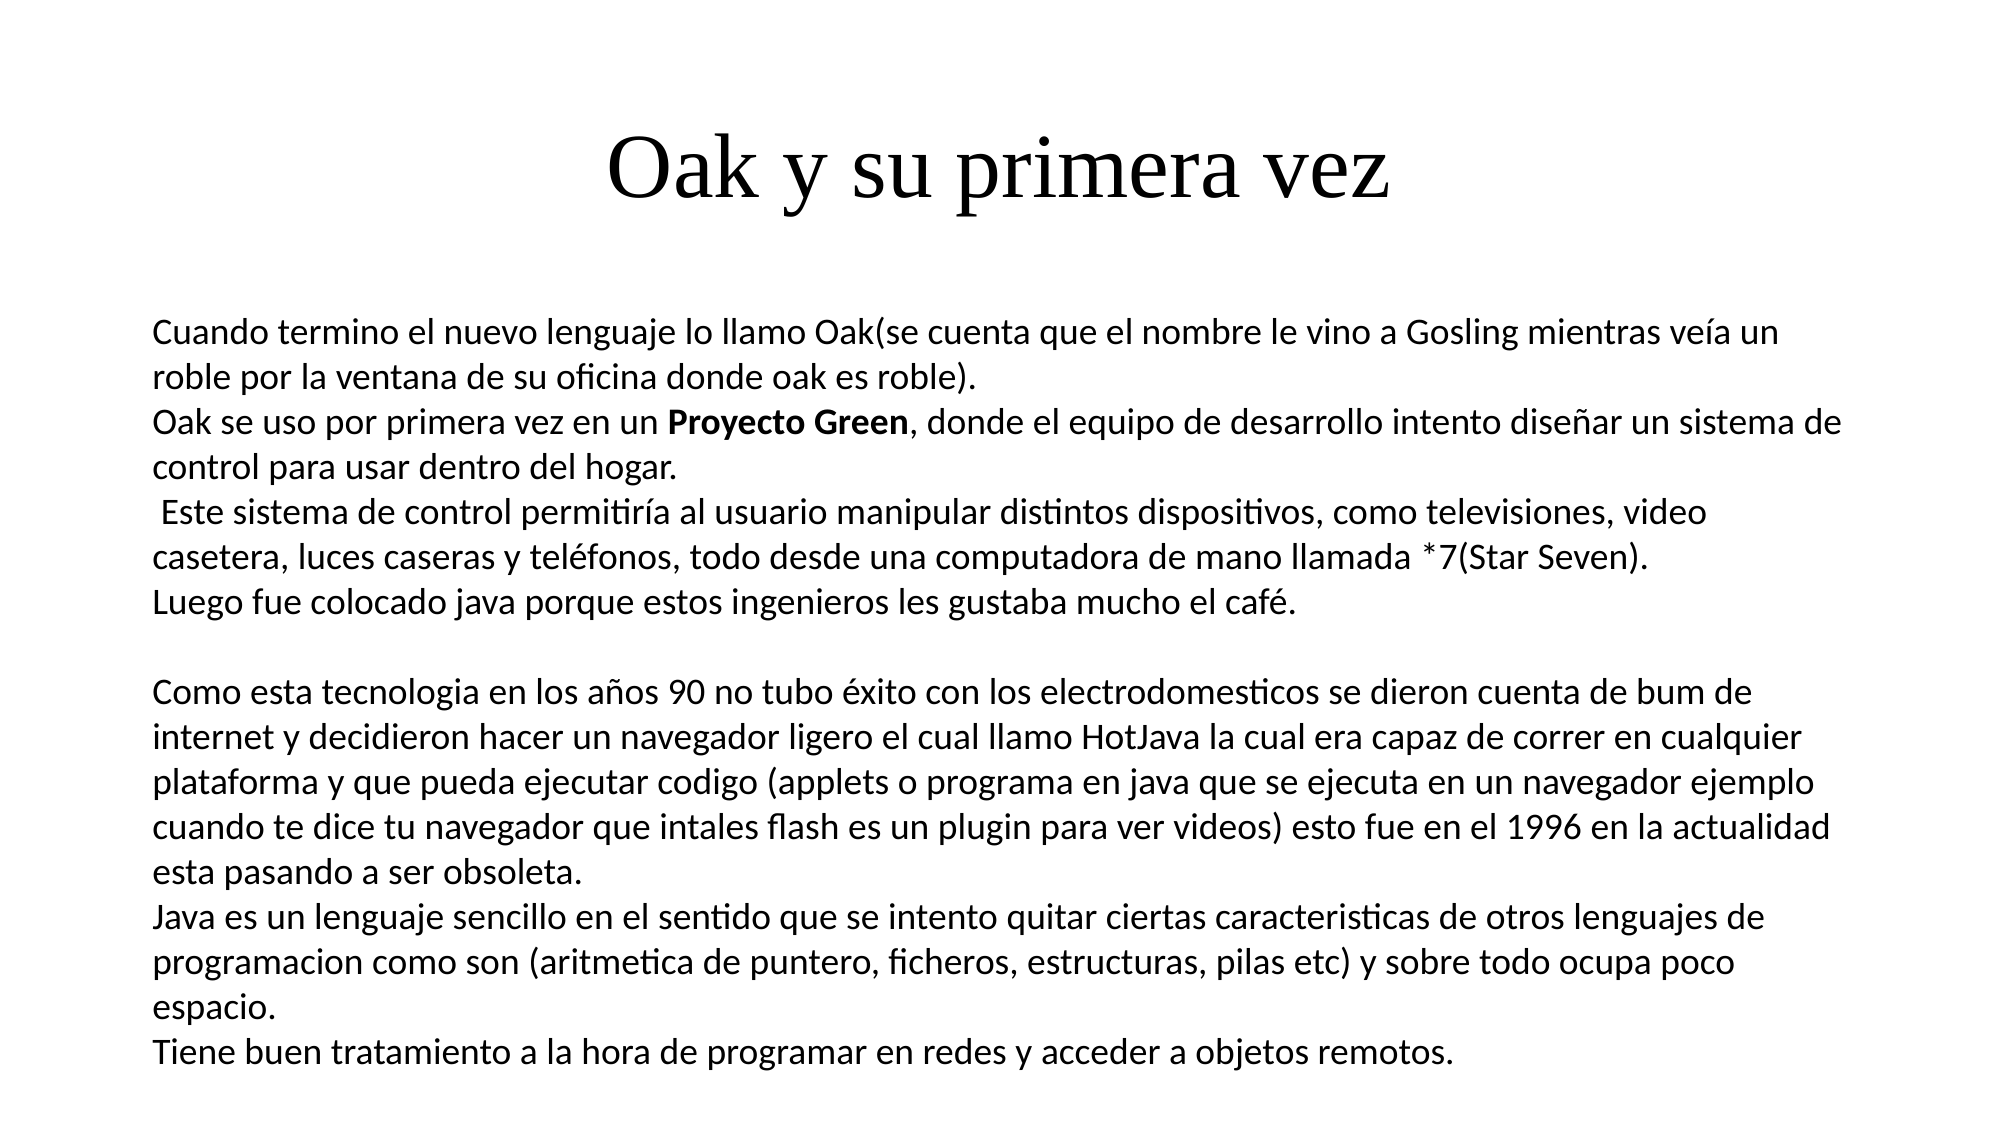

Oak y su primera vez
Cuando termino el nuevo lenguaje lo llamo Oak(se cuenta que el nombre le vino a Gosling mientras veía un roble por la ventana de su oficina donde oak es roble).
Oak se uso por primera vez en un Proyecto Green, donde el equipo de desarrollo intento diseñar un sistema de control para usar dentro del hogar.
 Este sistema de control permitiría al usuario manipular distintos dispositivos, como televisiones, video casetera, luces caseras y teléfonos, todo desde una computadora de mano llamada *7(Star Seven).
Luego fue colocado java porque estos ingenieros les gustaba mucho el café.
Como esta tecnologia en los años 90 no tubo éxito con los electrodomesticos se dieron cuenta de bum de internet y decidieron hacer un navegador ligero el cual llamo HotJava la cual era capaz de correr en cualquier plataforma y que pueda ejecutar codigo (applets o programa en java que se ejecuta en un navegador ejemplo cuando te dice tu navegador que intales flash es un plugin para ver videos) esto fue en el 1996 en la actualidad esta pasando a ser obsoleta.
Java es un lenguaje sencillo en el sentido que se intento quitar ciertas caracteristicas de otros lenguajes de programacion como son (aritmetica de puntero, ficheros, estructuras, pilas etc) y sobre todo ocupa poco espacio.
Tiene buen tratamiento a la hora de programar en redes y acceder a objetos remotos.